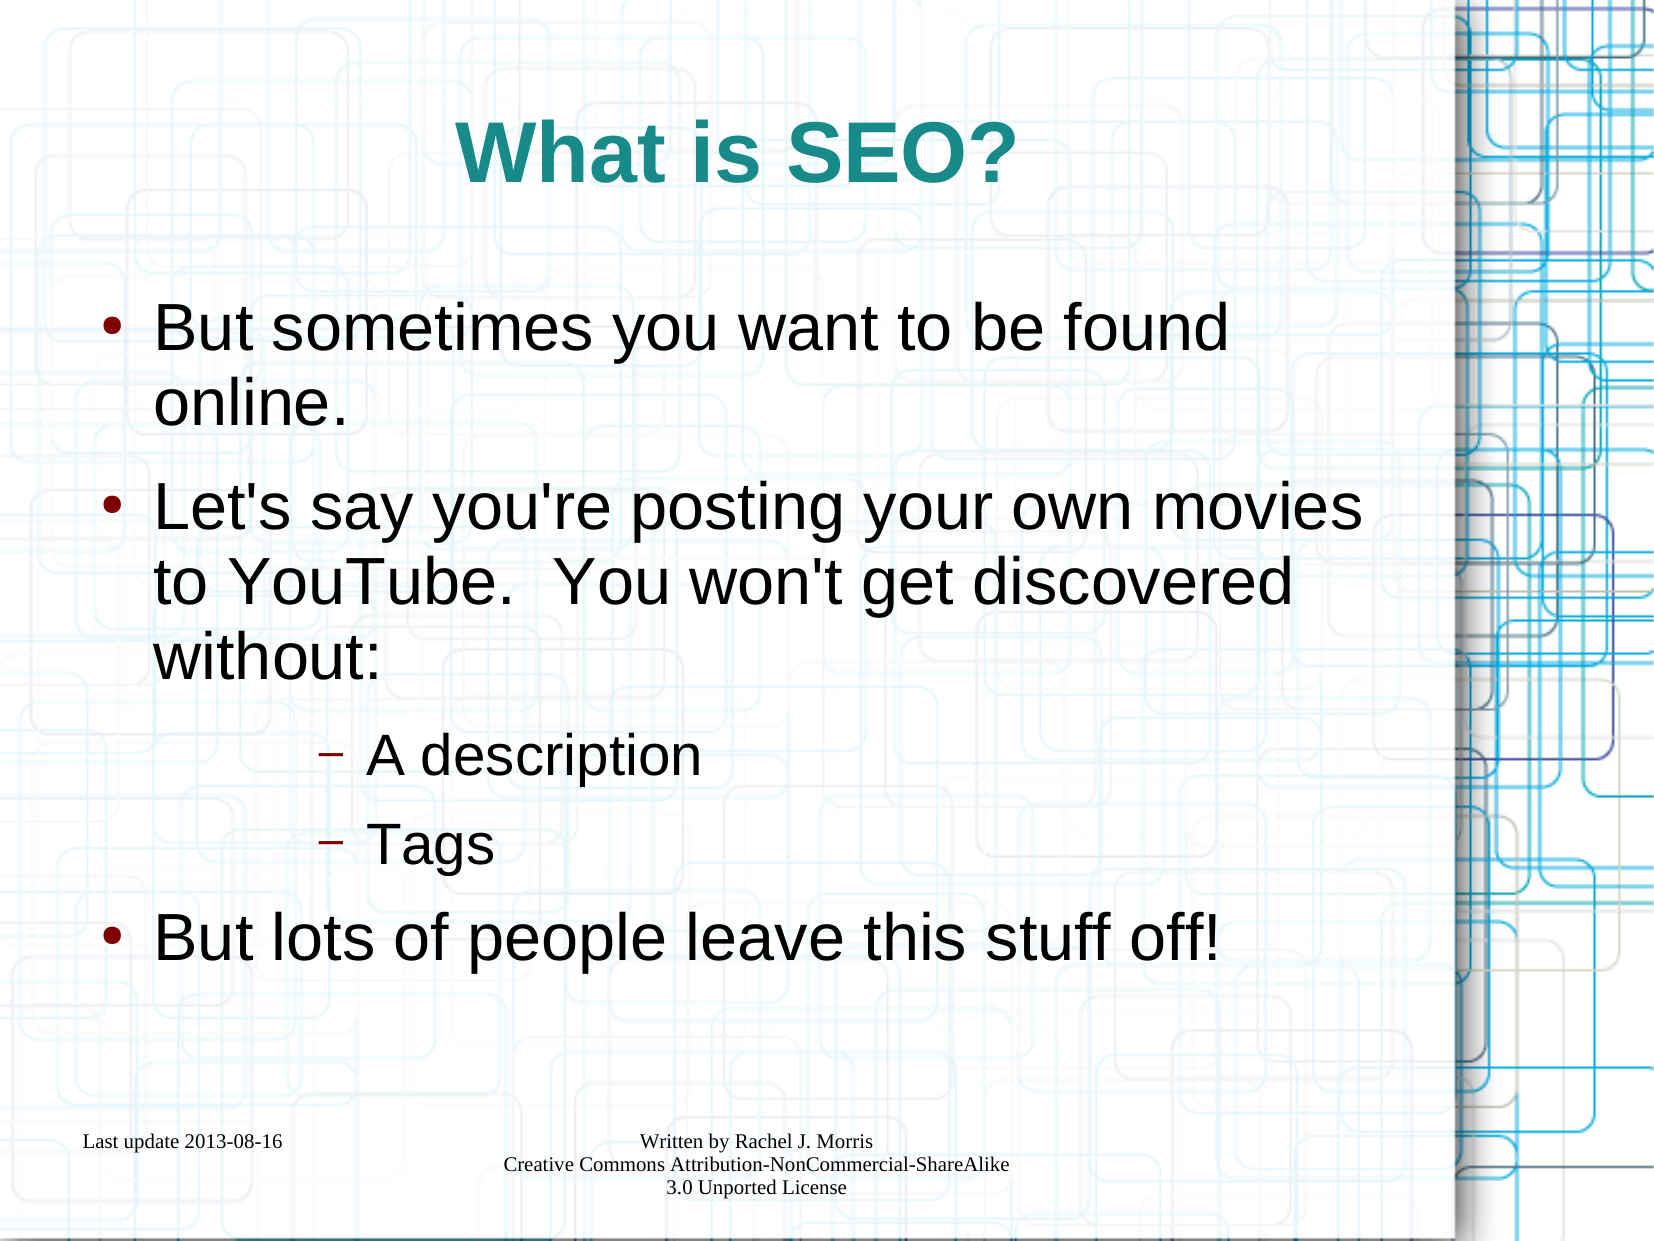

# What is SEO?
But sometimes you want to be found online.
Let's say you're posting your own movies to YouTube. You won't get discovered without:
A description
Tags
But lots of people leave this stuff off!